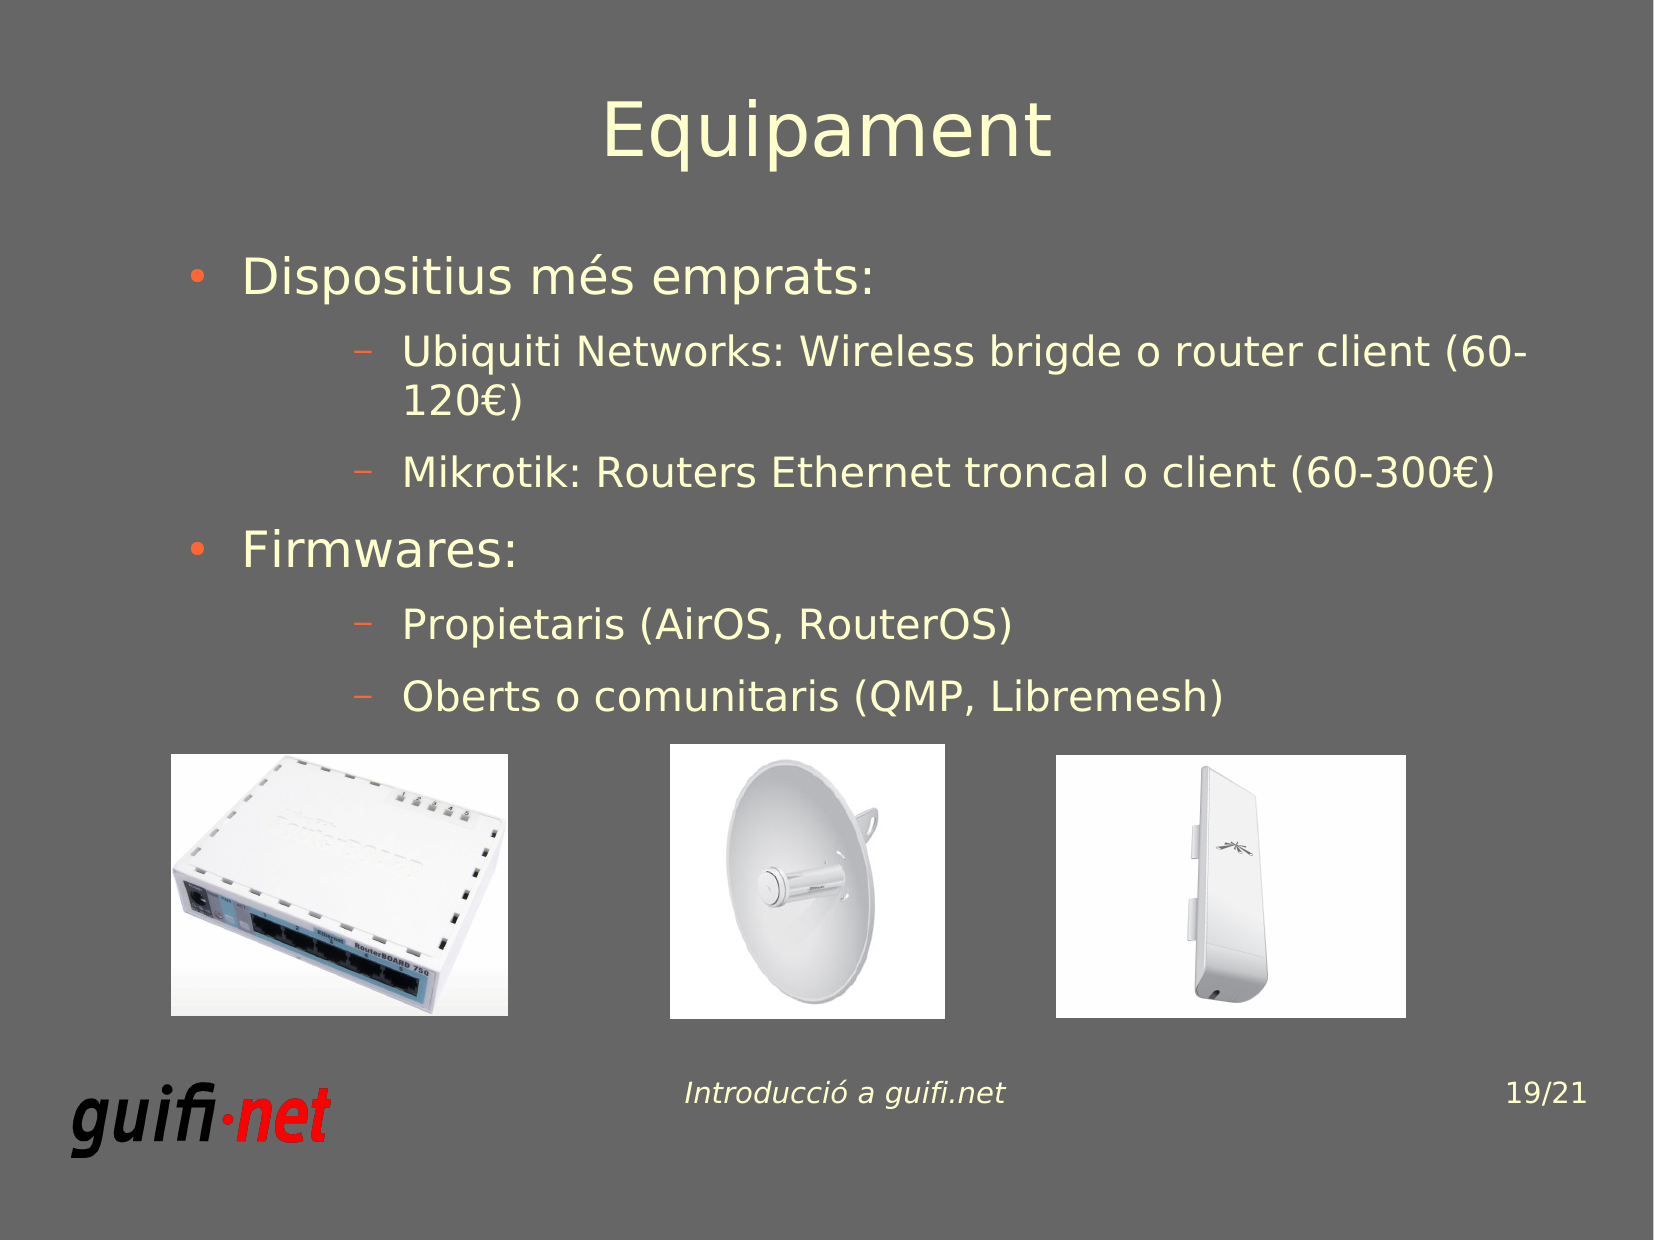

# Equipament
Dispositius més emprats:
Ubiquiti Networks: Wireless brigde o router client (60-120€)
Mikrotik: Routers Ethernet troncal o client (60-300€)
Firmwares:
Propietaris (AirOS, RouterOS)
Oberts o comunitaris (QMP, Libremesh)
19